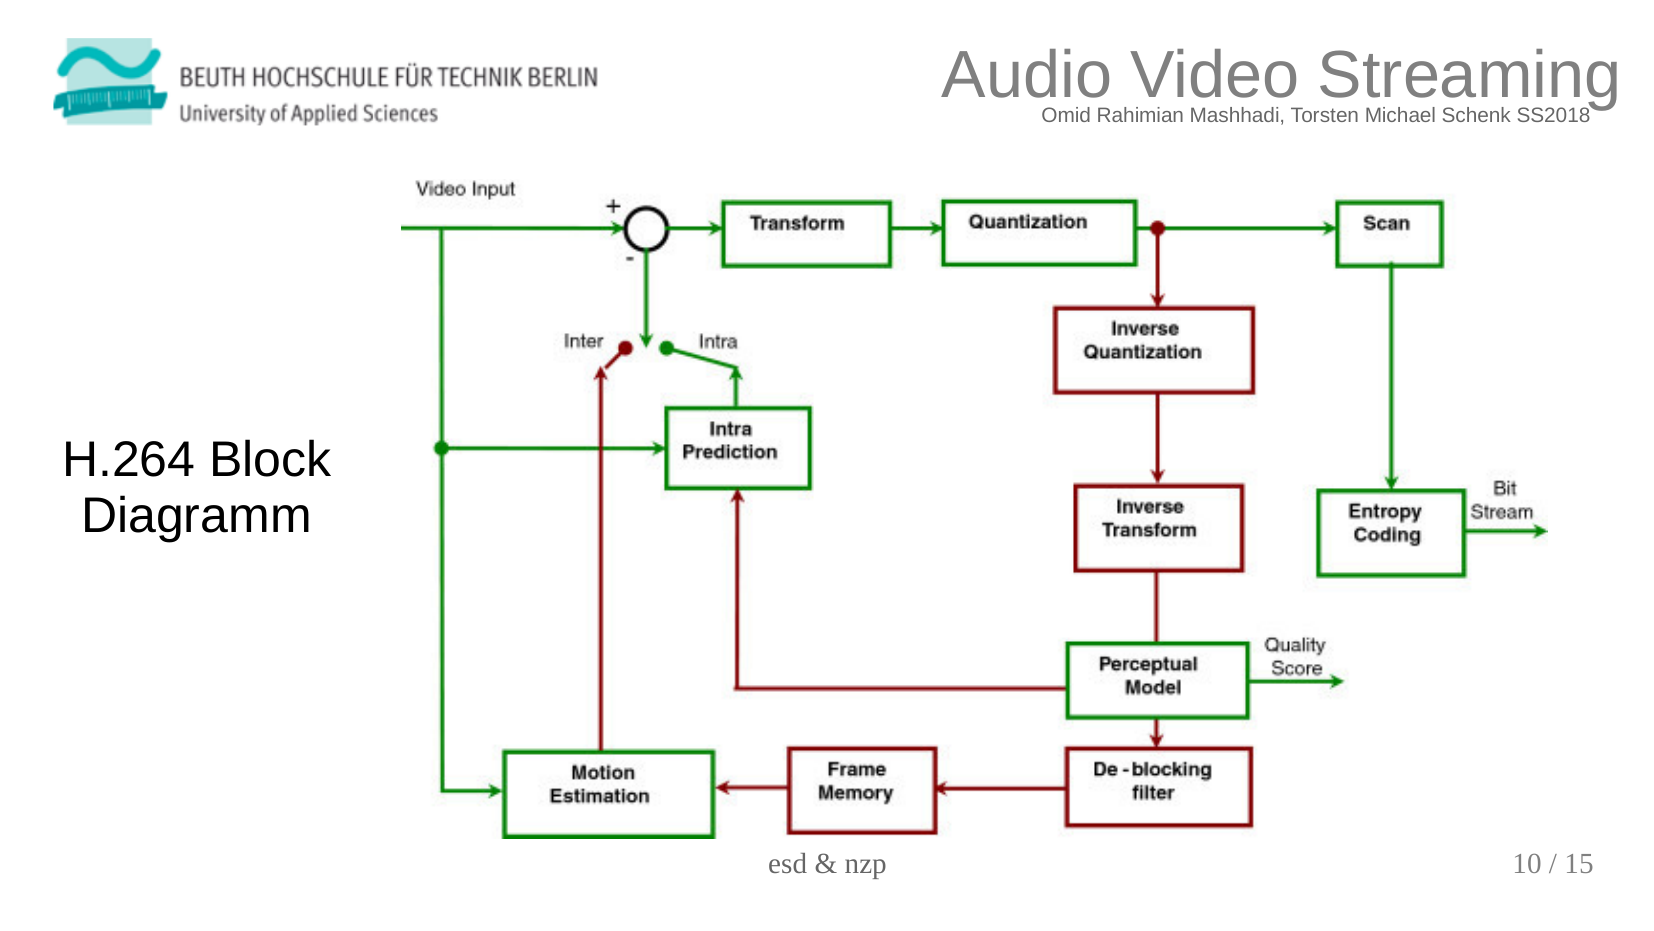

#
Audio Video Streaming
Omid Rahimian Mashhadi, Torsten Michael Schenk SS2018
H.264 Block
Diagramm
 / 15
esd & nzp
10